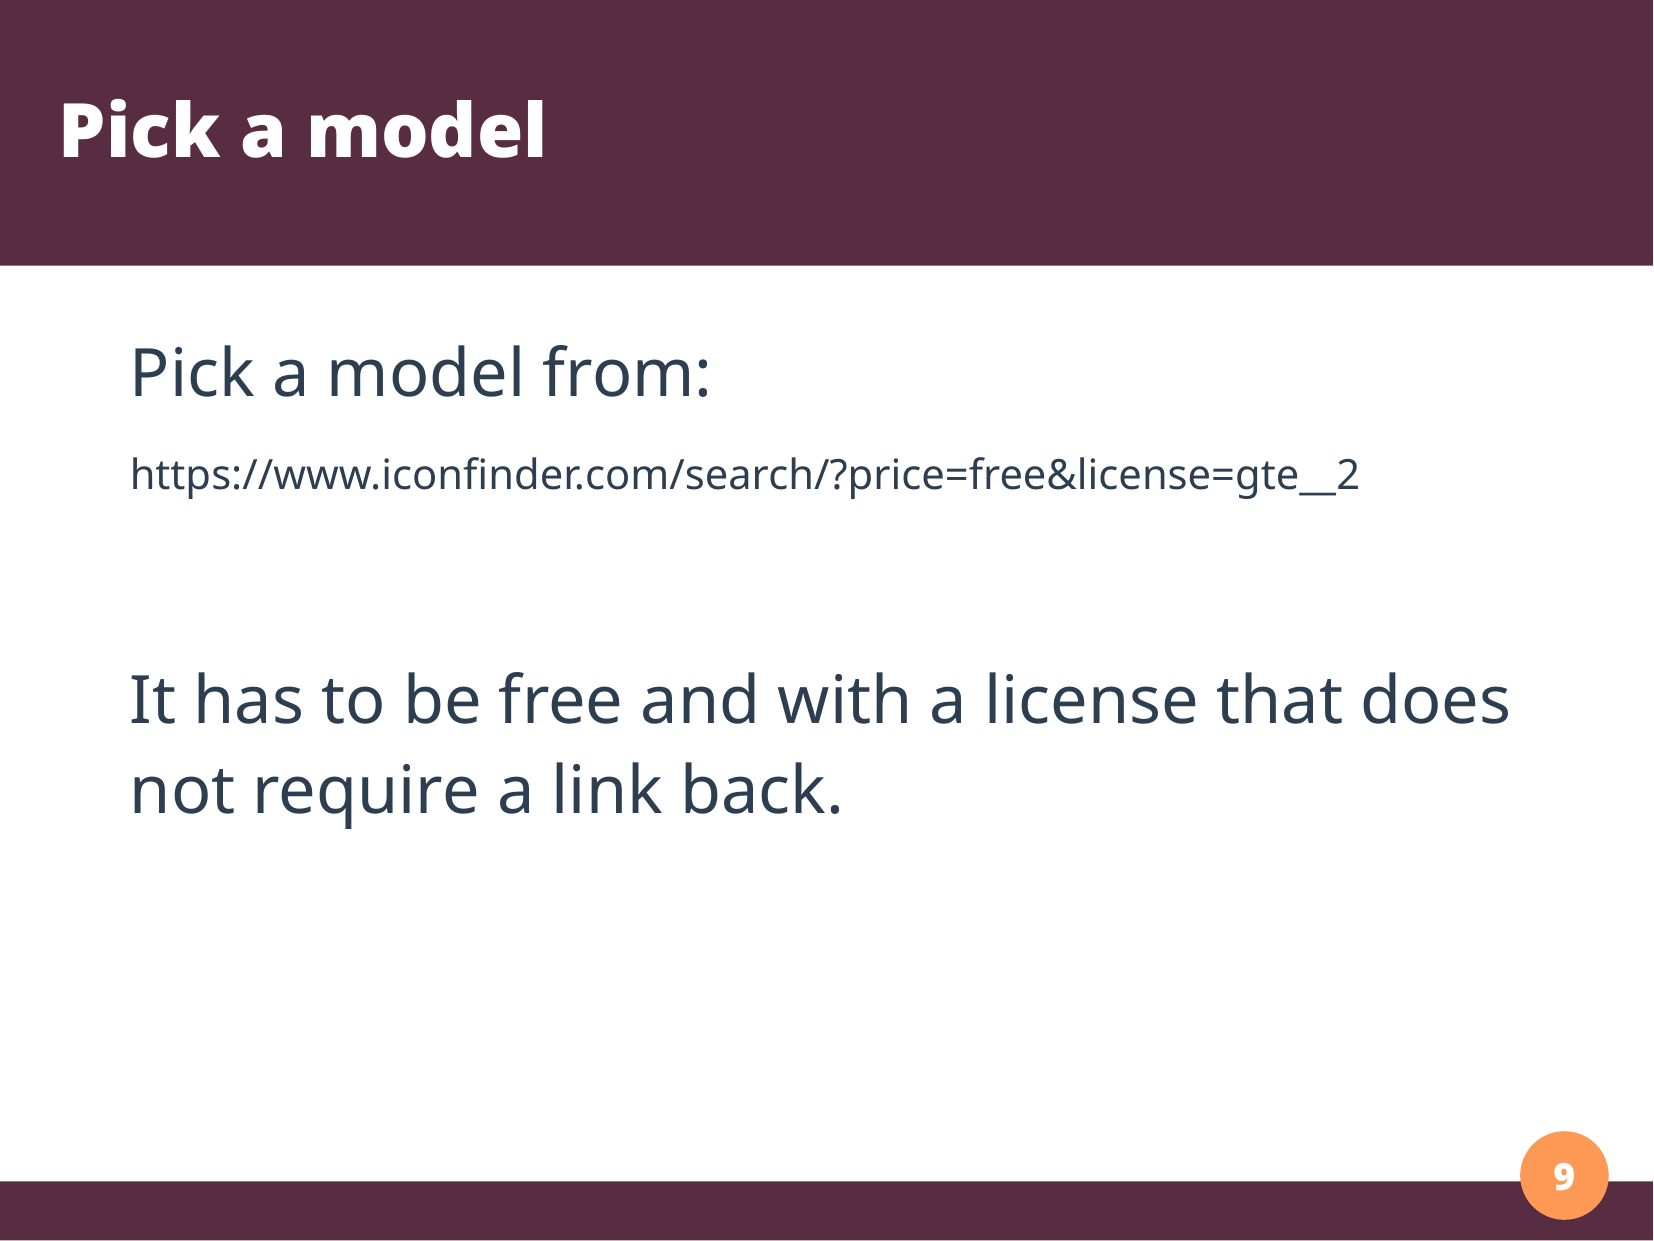

# Pick a model
Pick a model from:
https://www.iconfinder.com/search/?price=free&license=gte__2
It has to be free and with a license that does not require a link back.
9